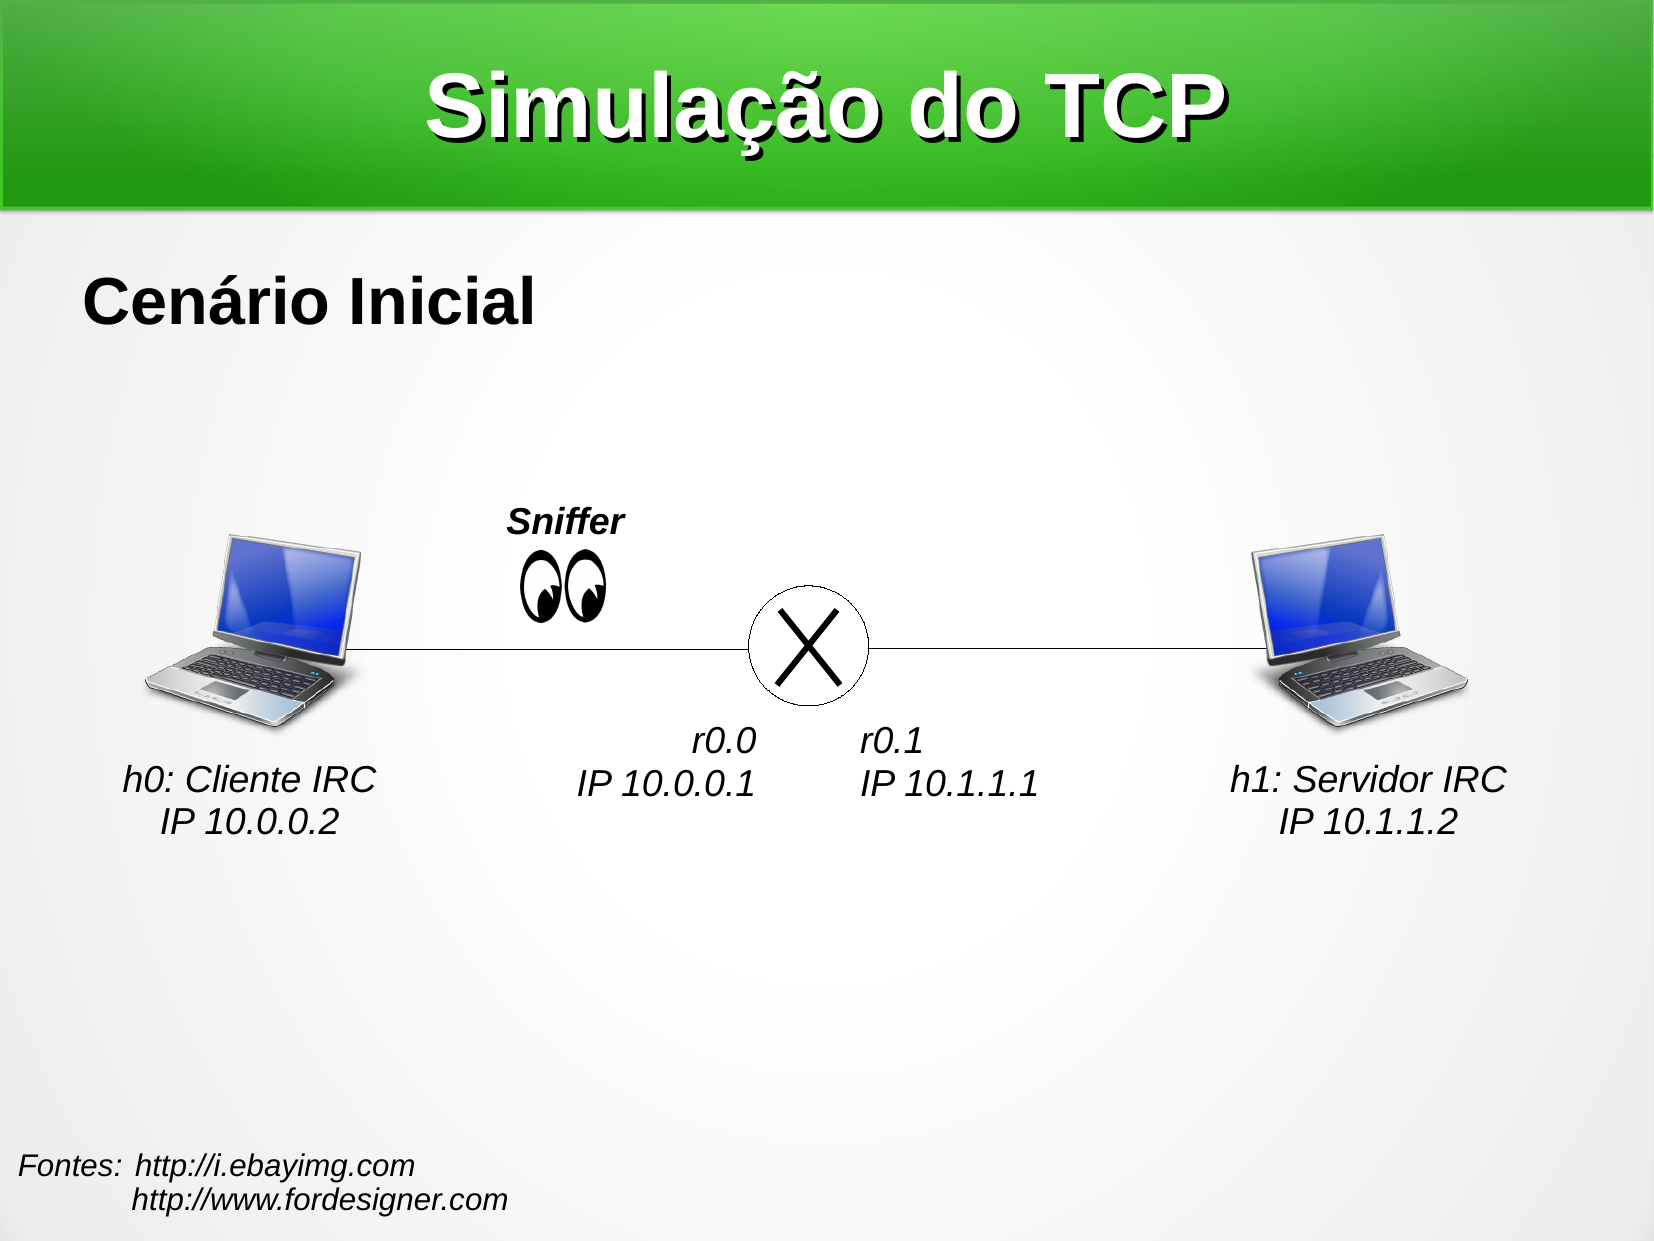

# Simulação do TCP
Cenário Inicial
Sniffer
r0.0
IP 10.0.0.1
r0.1
IP 10.1.1.1
h0: Cliente IRC
IP 10.0.0.2
h1: Servidor IRC
IP 10.1.1.2
Fontes: http://i.ebayimg.com
 http://www.fordesigner.com